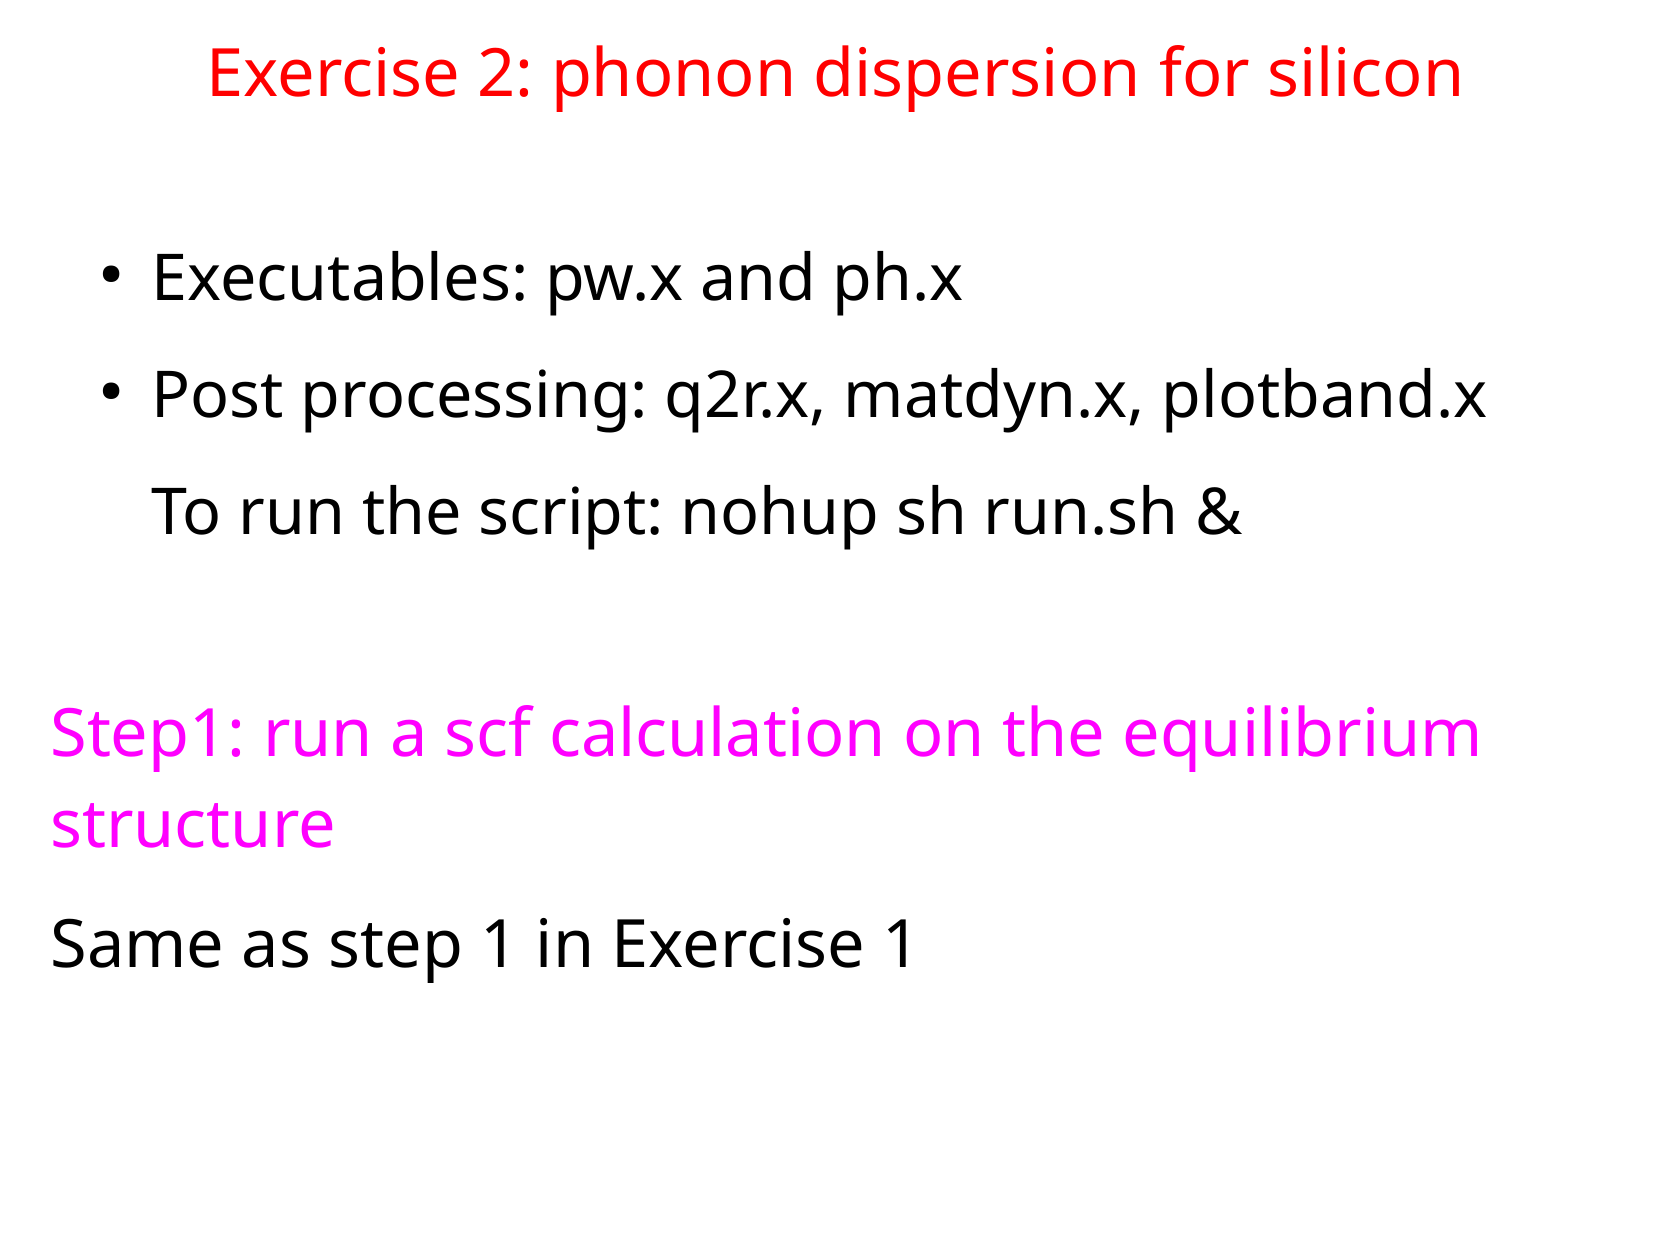

# Exercise 2: phonon dispersion for silicon
Executables: pw.x and ph.x
Post processing: q2r.x, matdyn.x, plotband.x
To run the script: nohup sh run.sh &
Step1: run a scf calculation on the equilibrium structure
Same as step 1 in Exercise 1